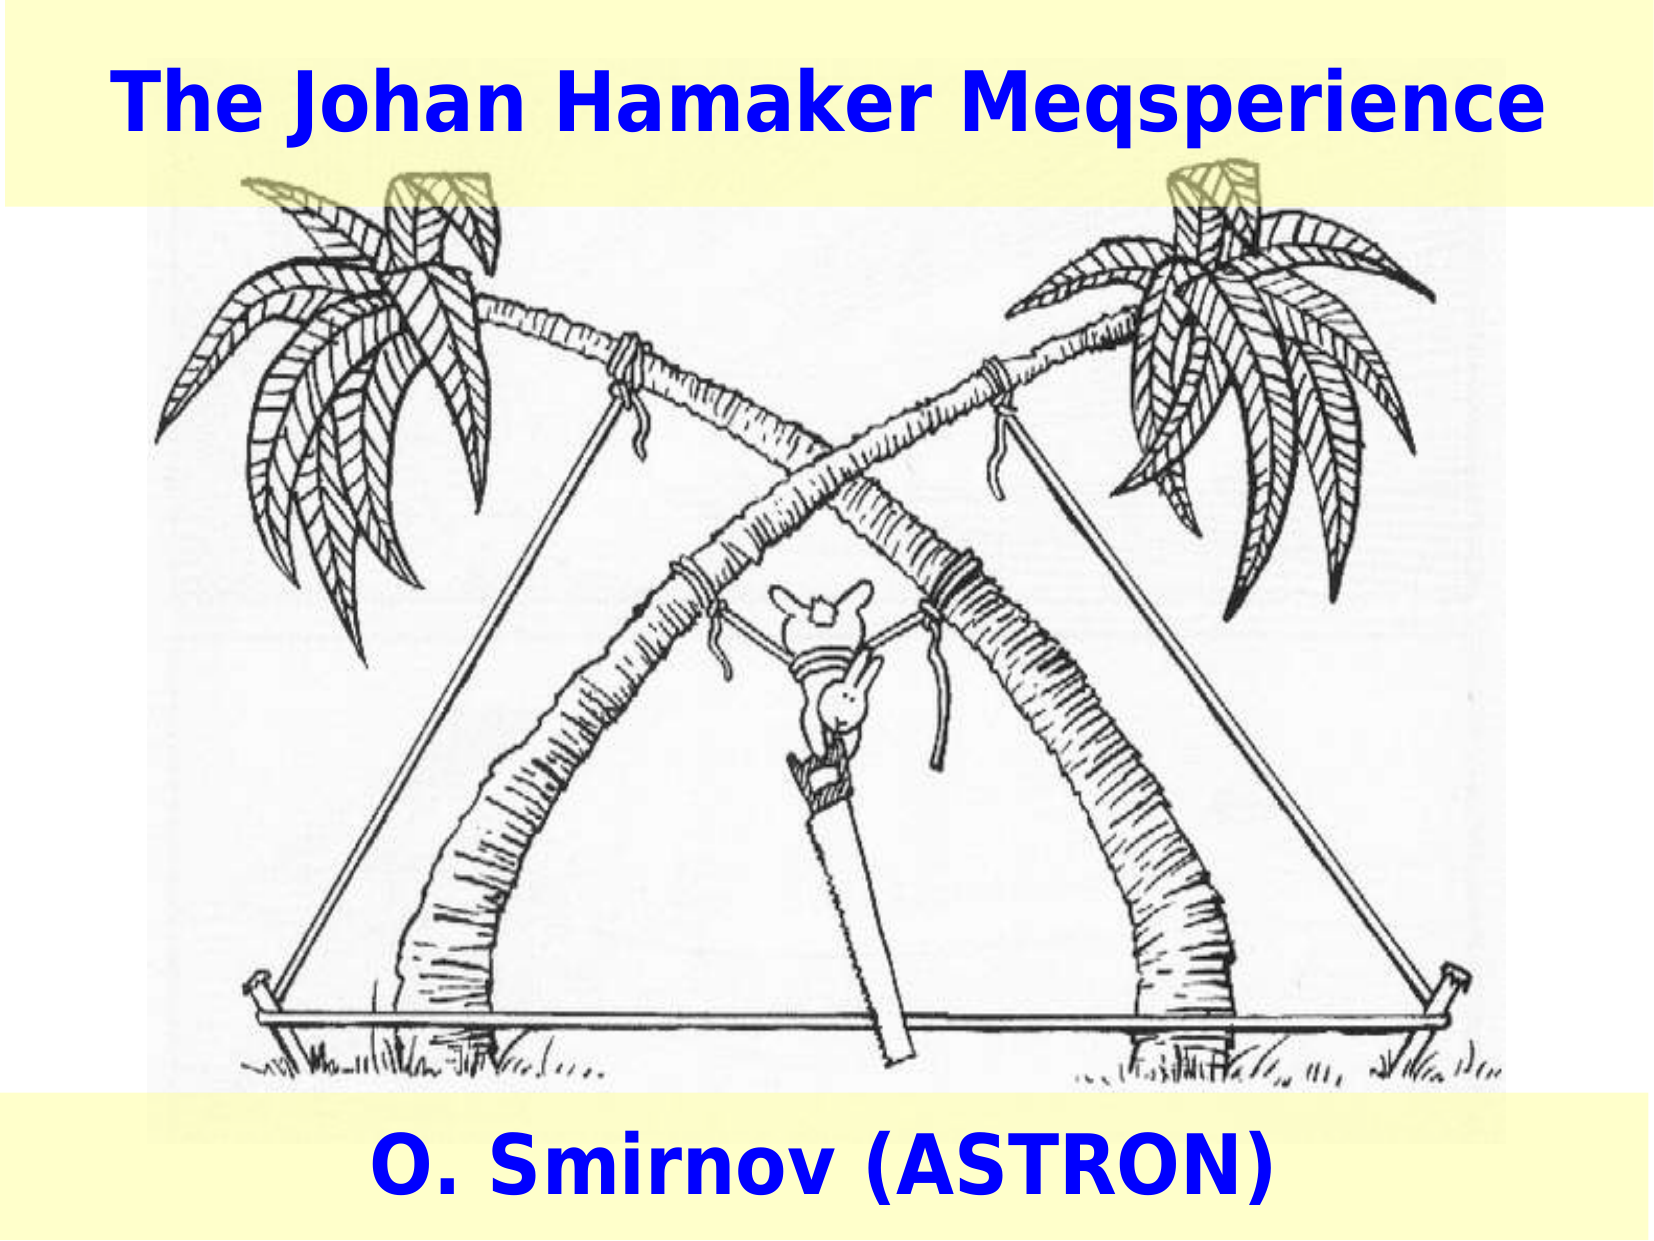

# The Johan Hamaker Meqsperience
O. Smirnov (ASTRON)